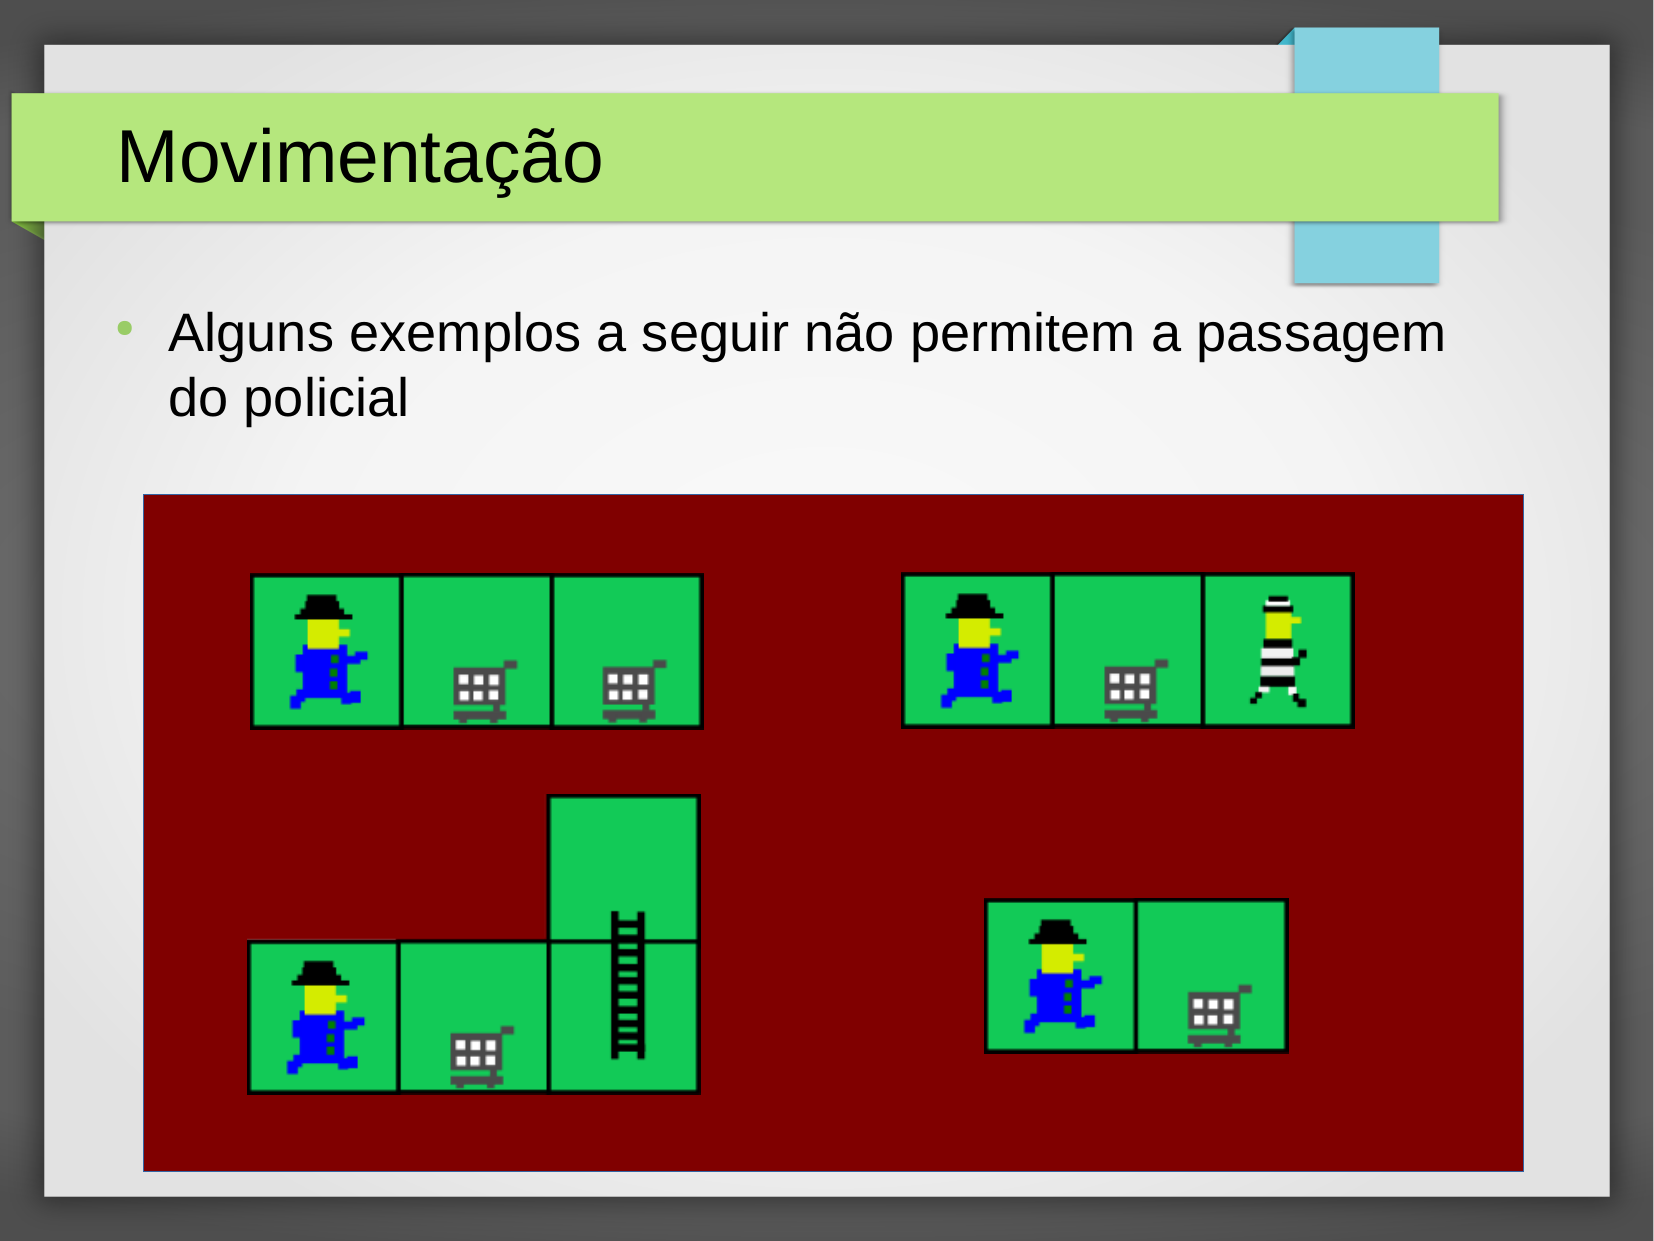

# Movimentação
Alguns exemplos a seguir não permitem a passagem do policial